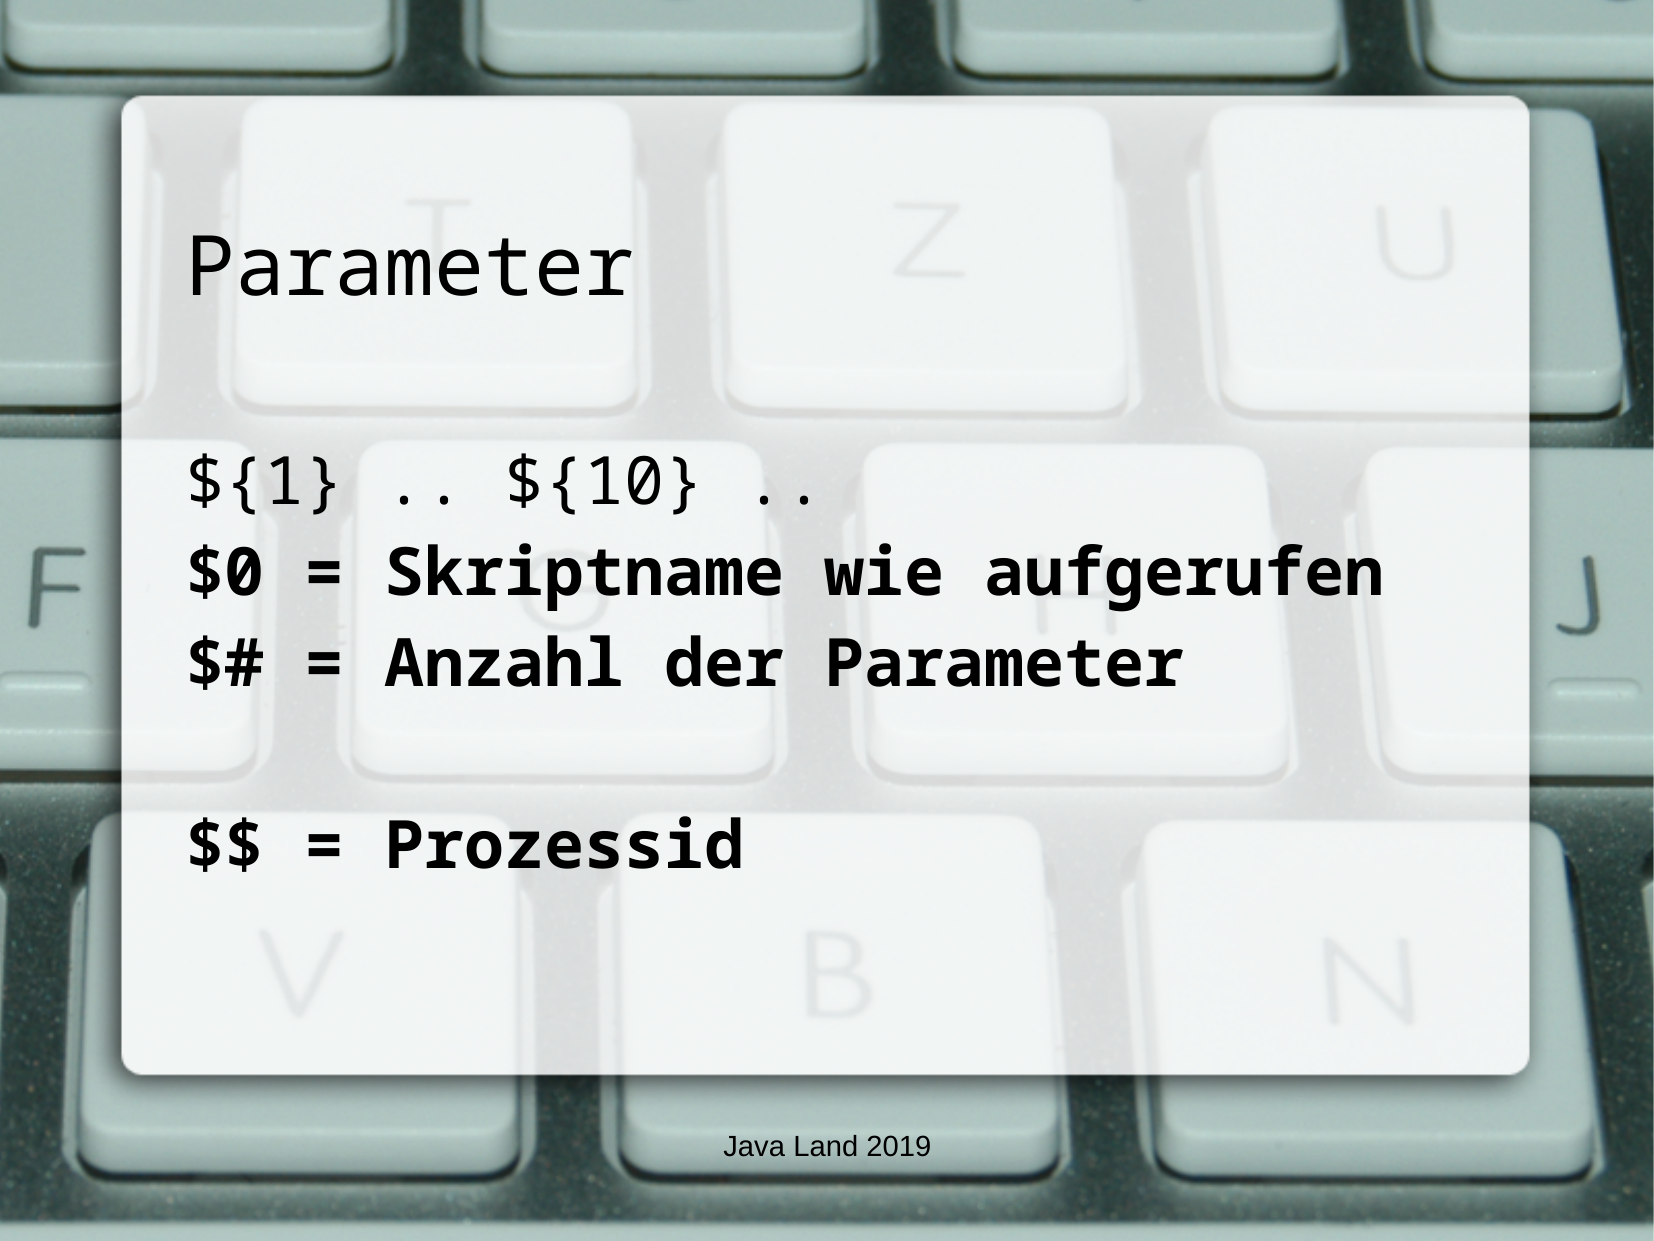

#
Parameter
${1} .. ${10} ..
$0 = Skriptname wie aufgerufen
$# = Anzahl der Parameter
$$ = Prozessid